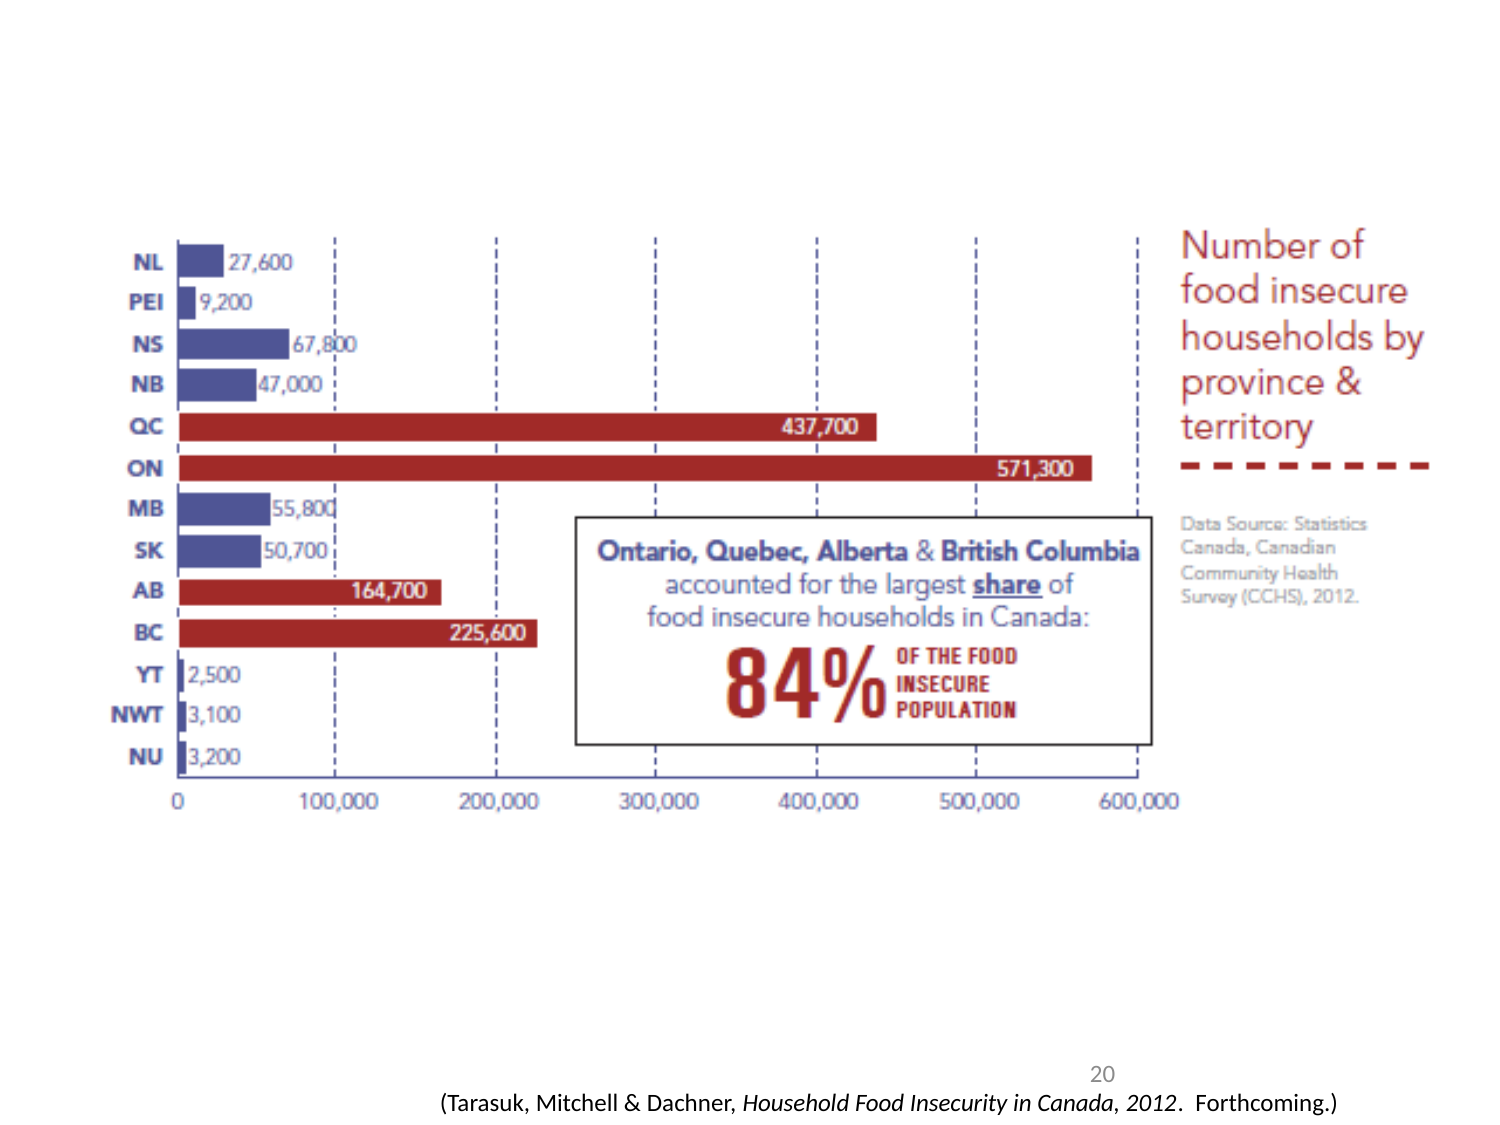

(Tarasuk, Mitchell & Dachner, Household Food Insecurity in Canada, 2012. Forthcoming.)